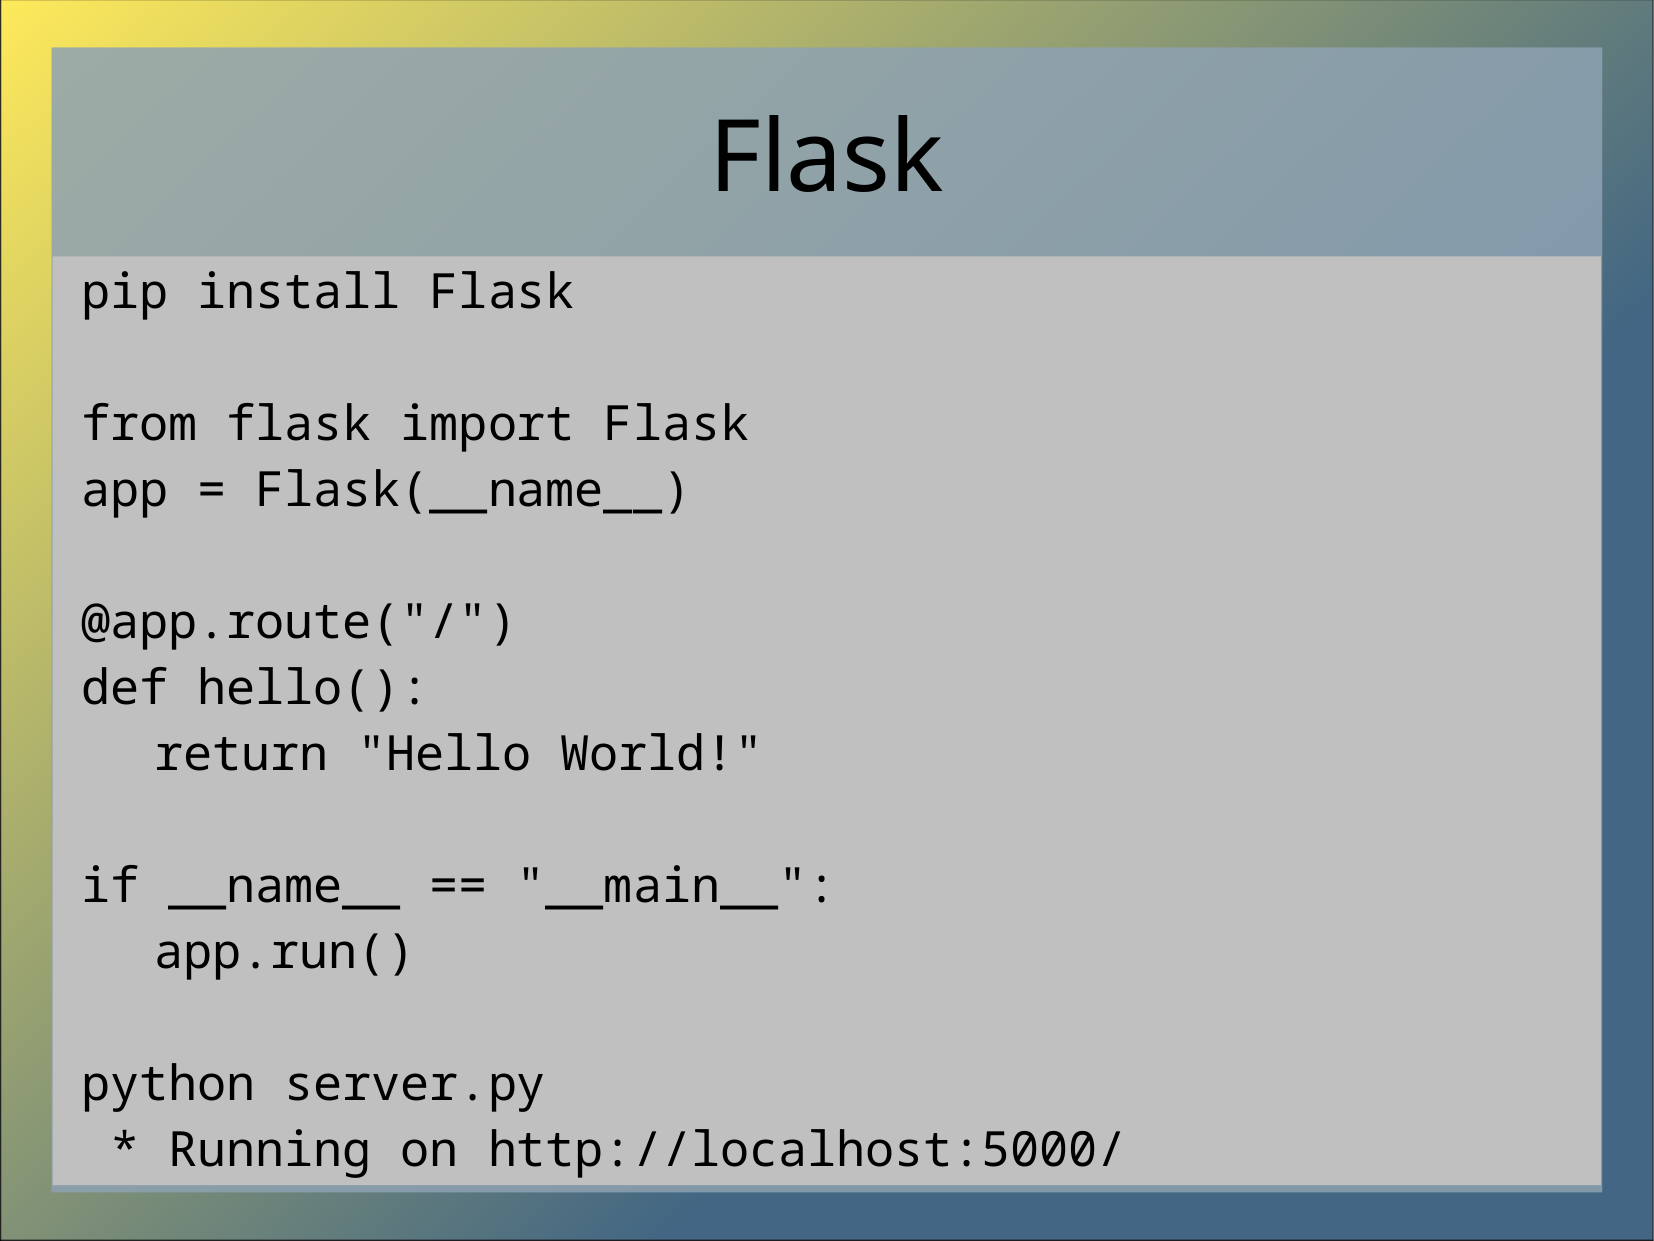

# Flask
pip install Flask
from flask import Flask
app = Flask(__name__)
@app.route("/")
def hello():
	return "Hello World!"
if __name__ == "__main__":
	app.run()
python server.py
 * Running on http://localhost:5000/